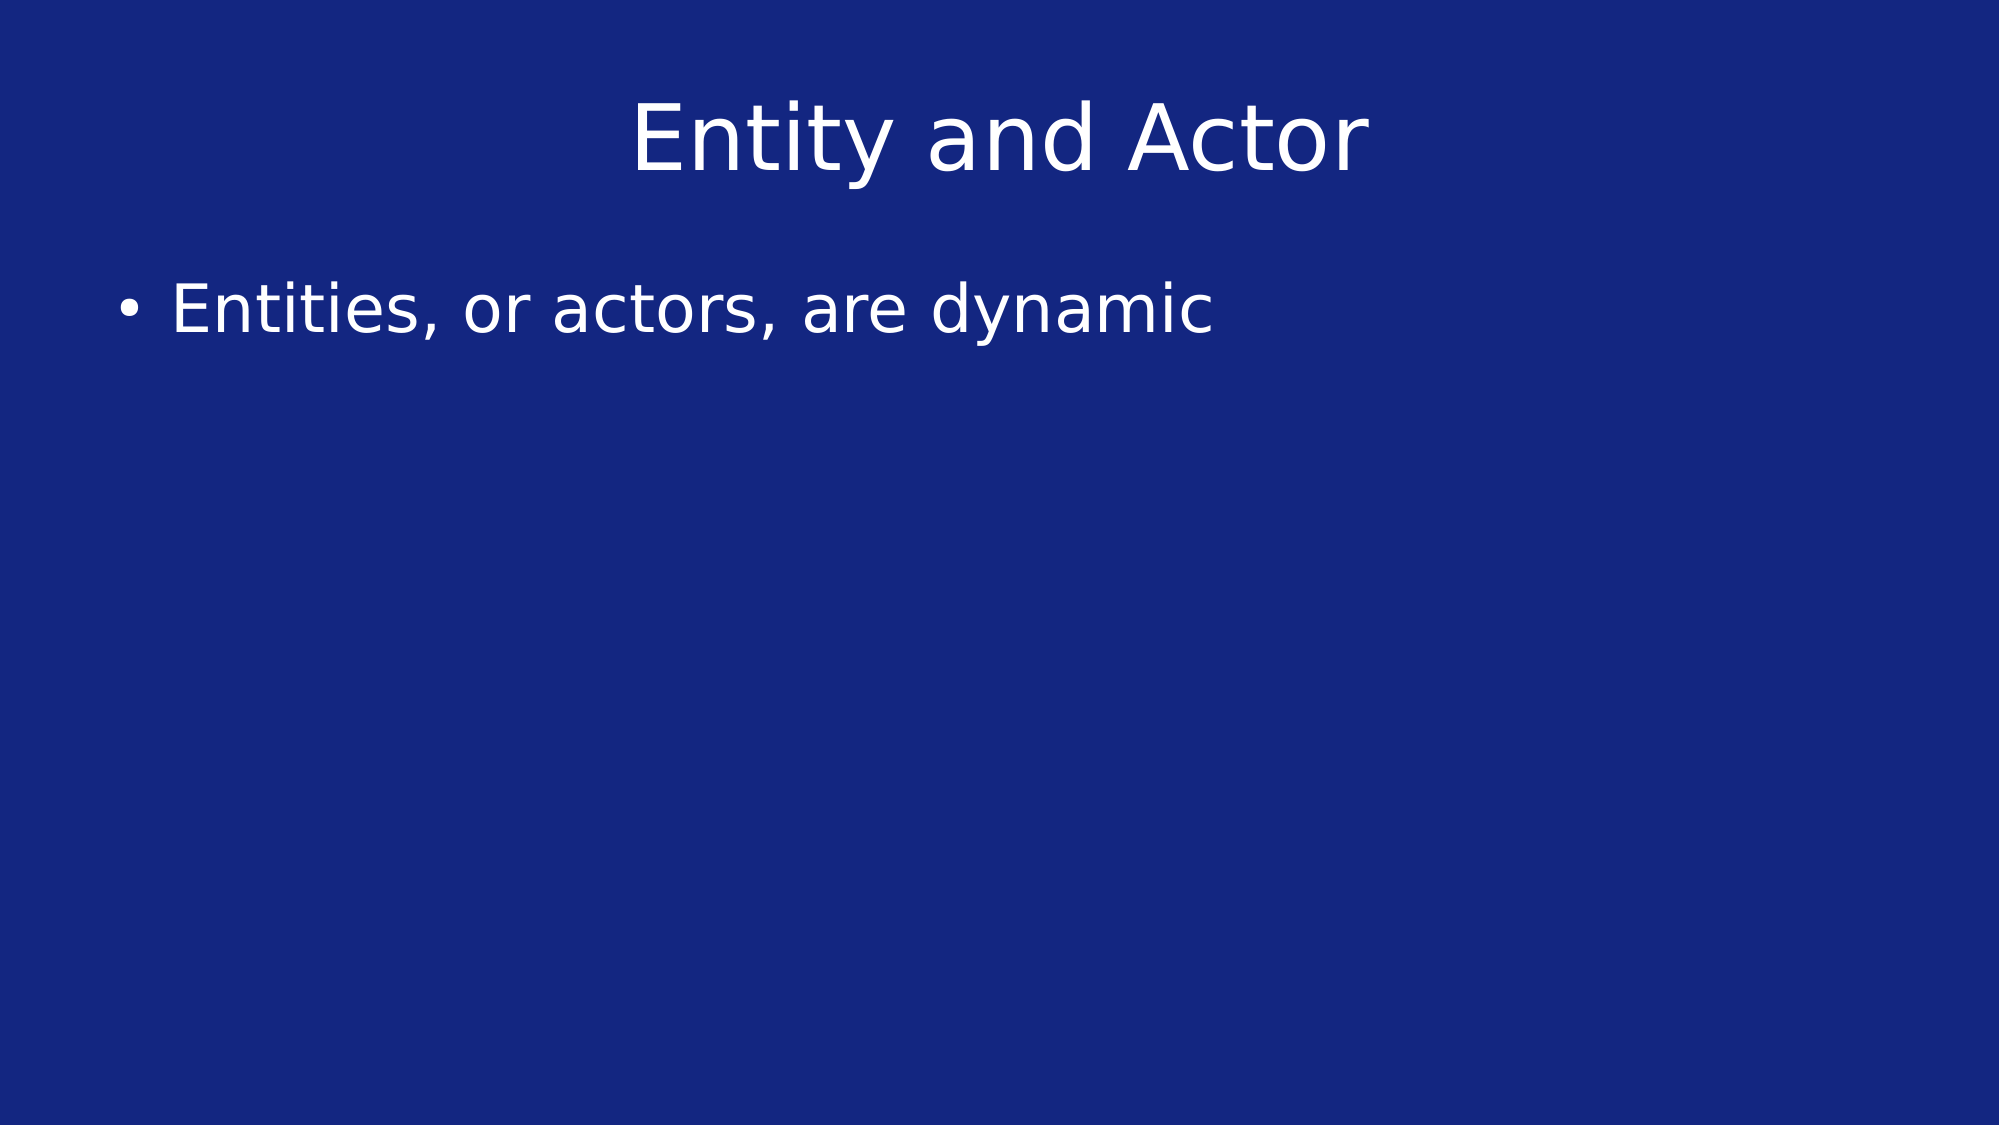

# Entity and Actor
Entities, or actors, are dynamic